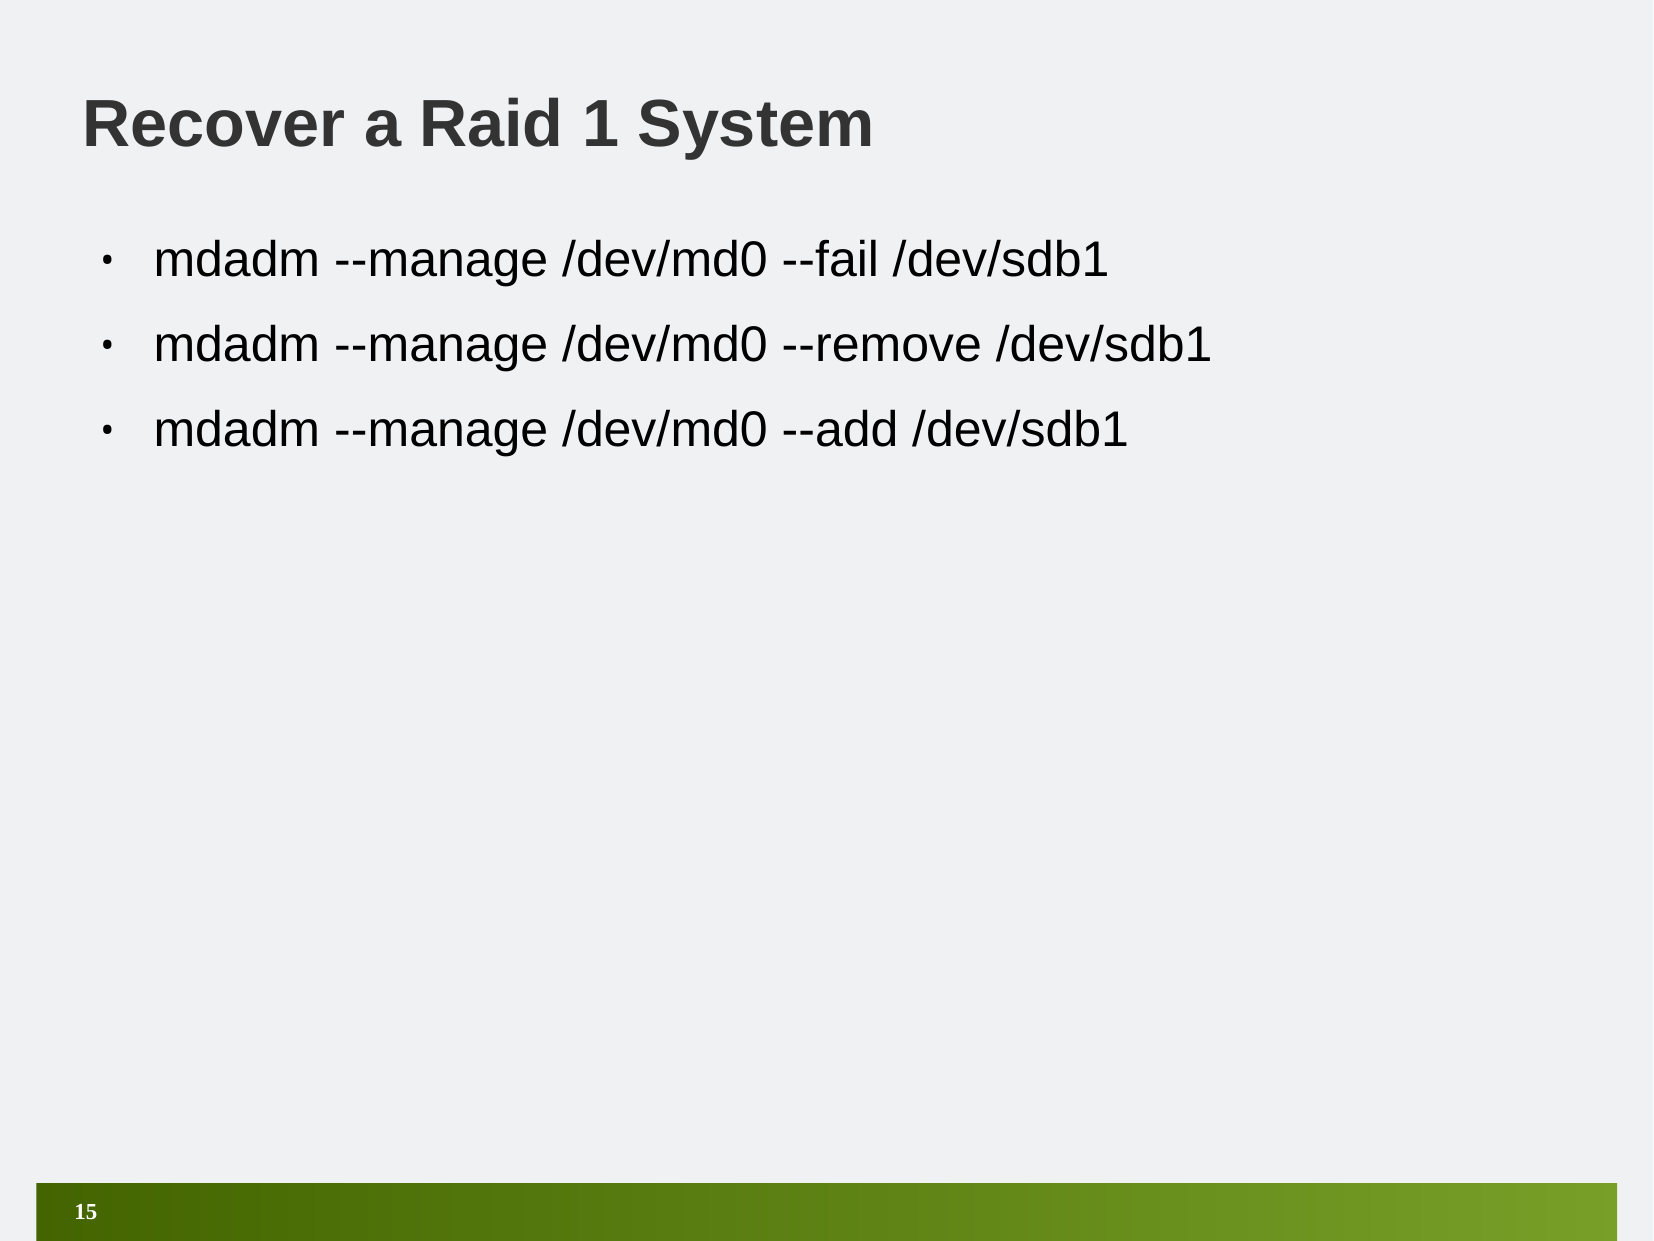

# Recover a Raid 1 System
mdadm --manage /dev/md0 --fail /dev/sdb1
mdadm --manage /dev/md0 --remove /dev/sdb1
mdadm --manage /dev/md0 --add /dev/sdb1
15